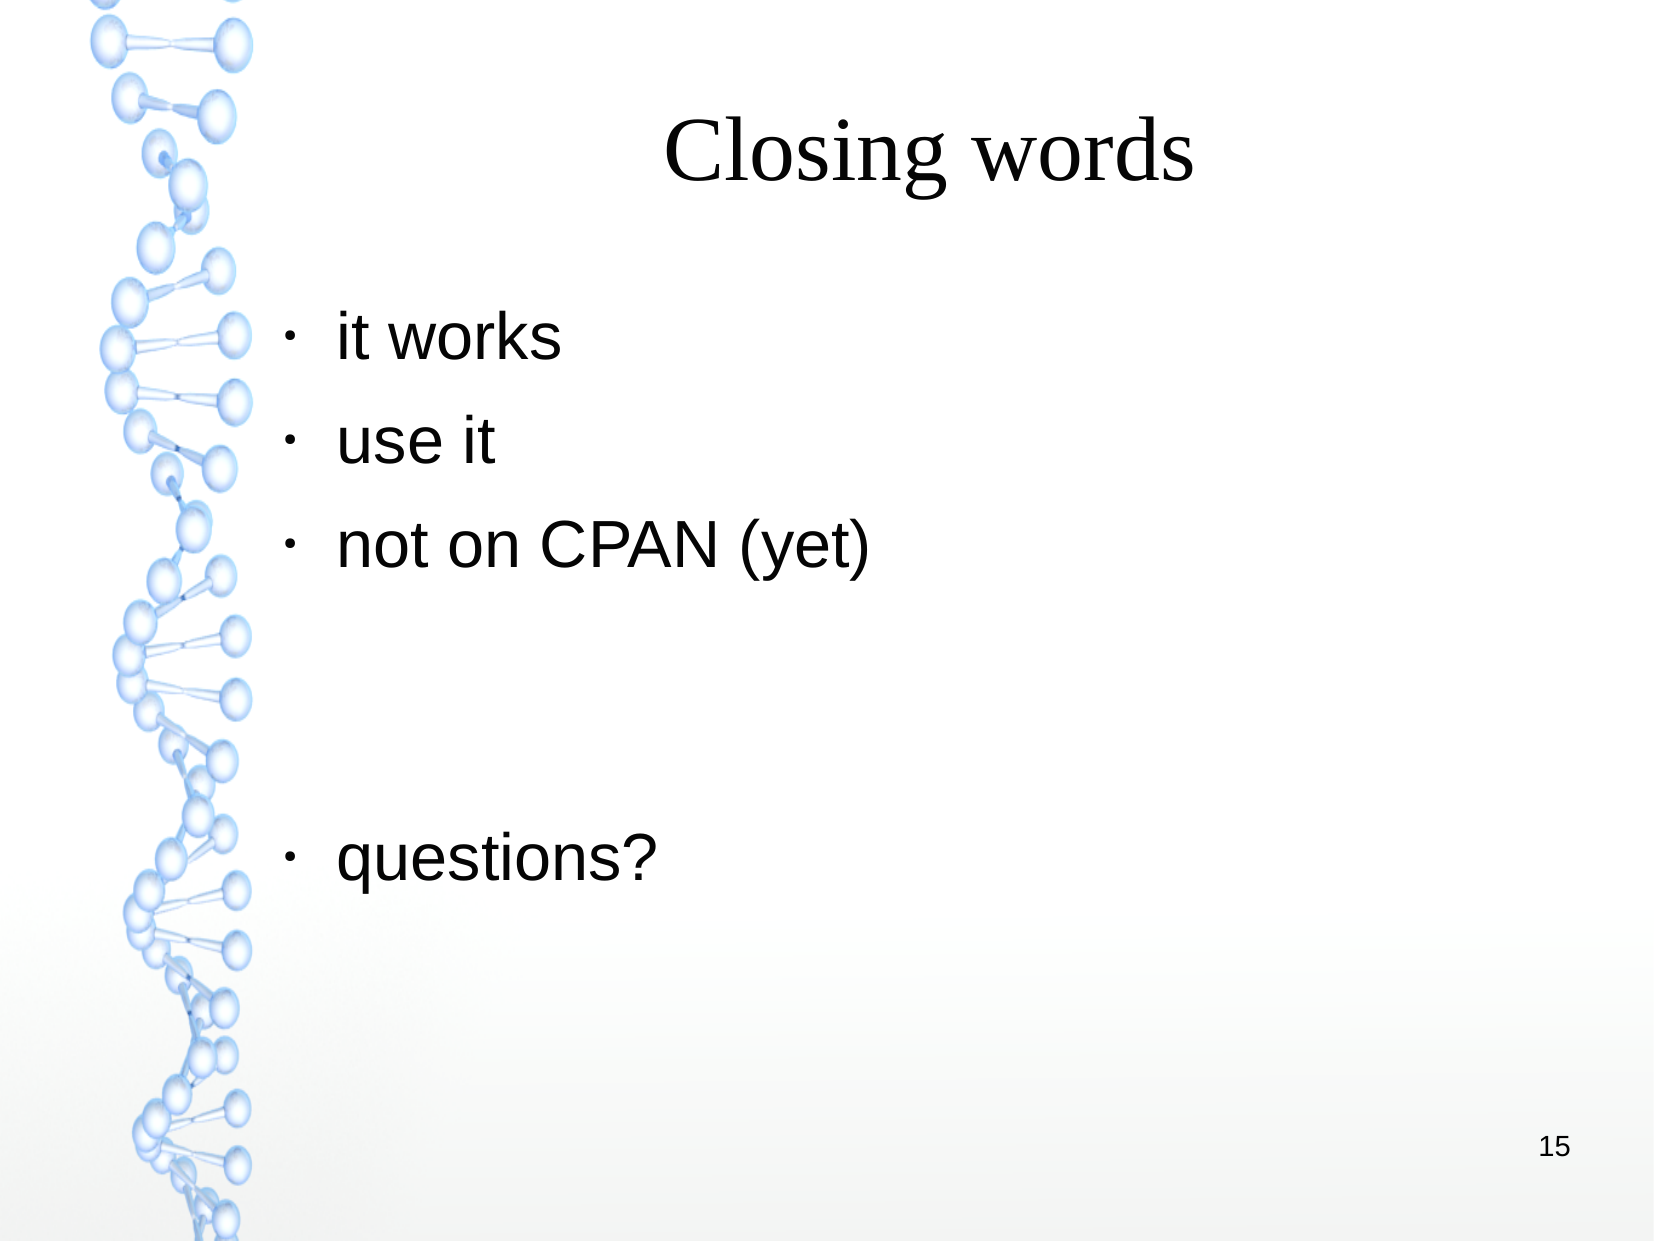

# Closing words
it works
use it
not on CPAN (yet)
questions?
15